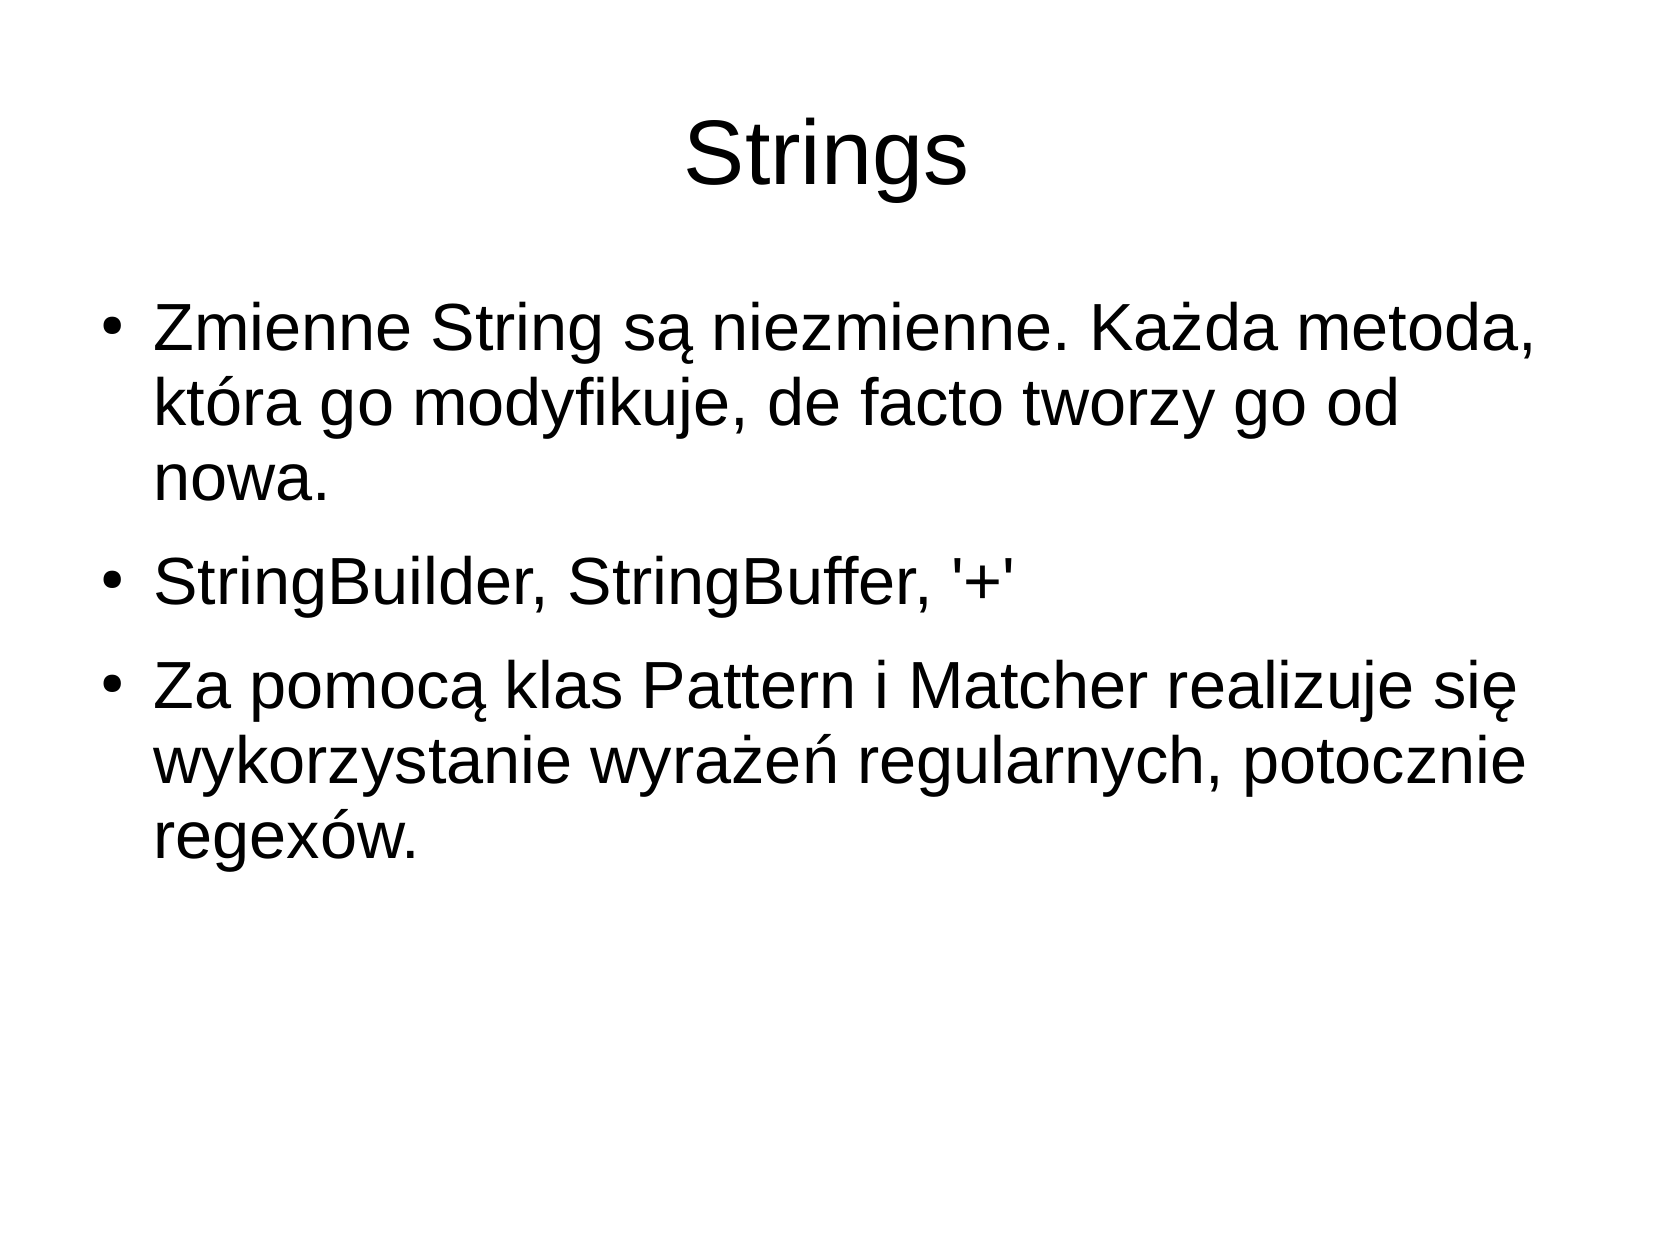

# Strings
Zmienne String są niezmienne. Każda metoda, która go modyfikuje, de facto tworzy go od nowa.
StringBuilder, StringBuffer, '+'
Za pomocą klas Pattern i Matcher realizuje się wykorzystanie wyrażeń regularnych, potocznie regexów.